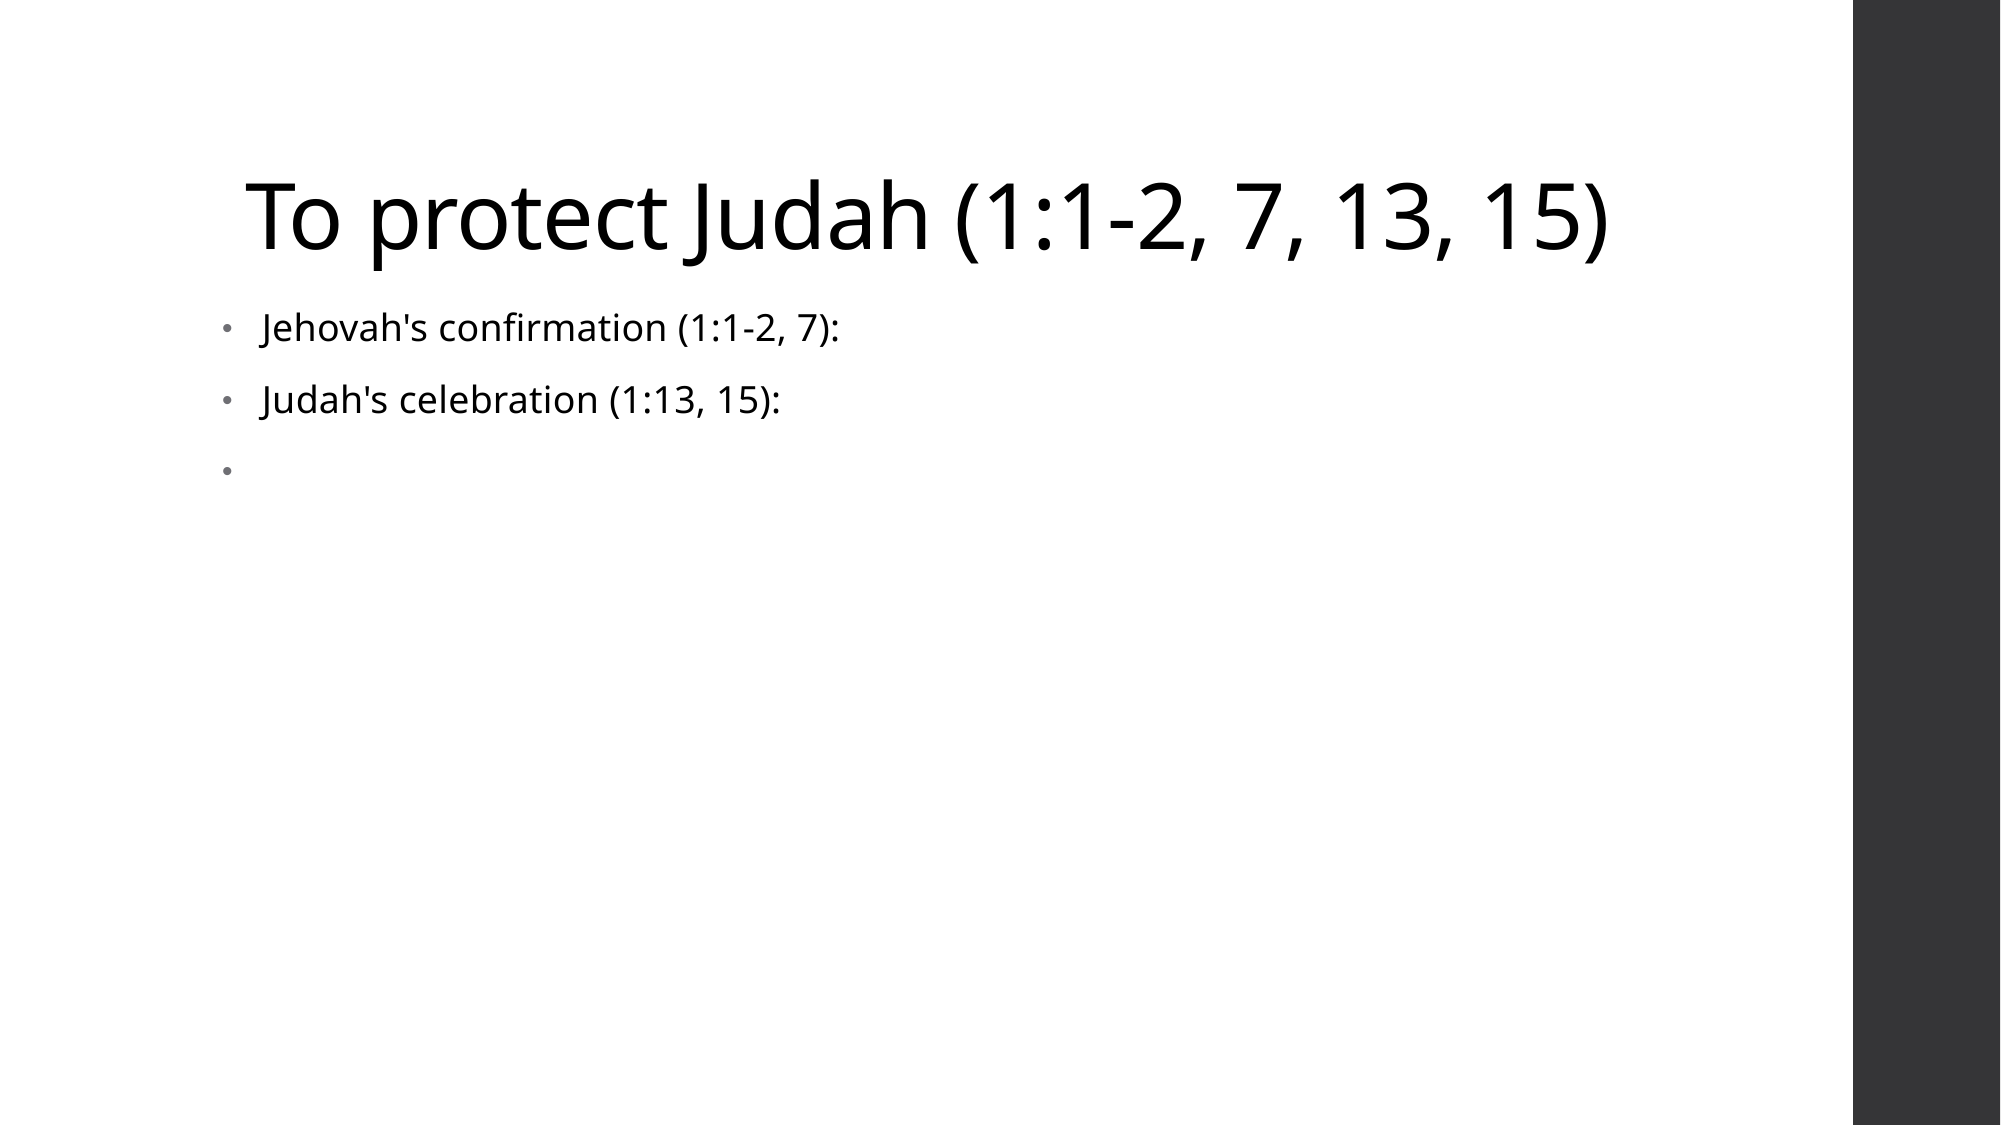

# To protect Judah (1:1-2, 7, 13, 15)
 Jehovah's confirmation (1:1-2, 7):
 Judah's celebration (1:13, 15):